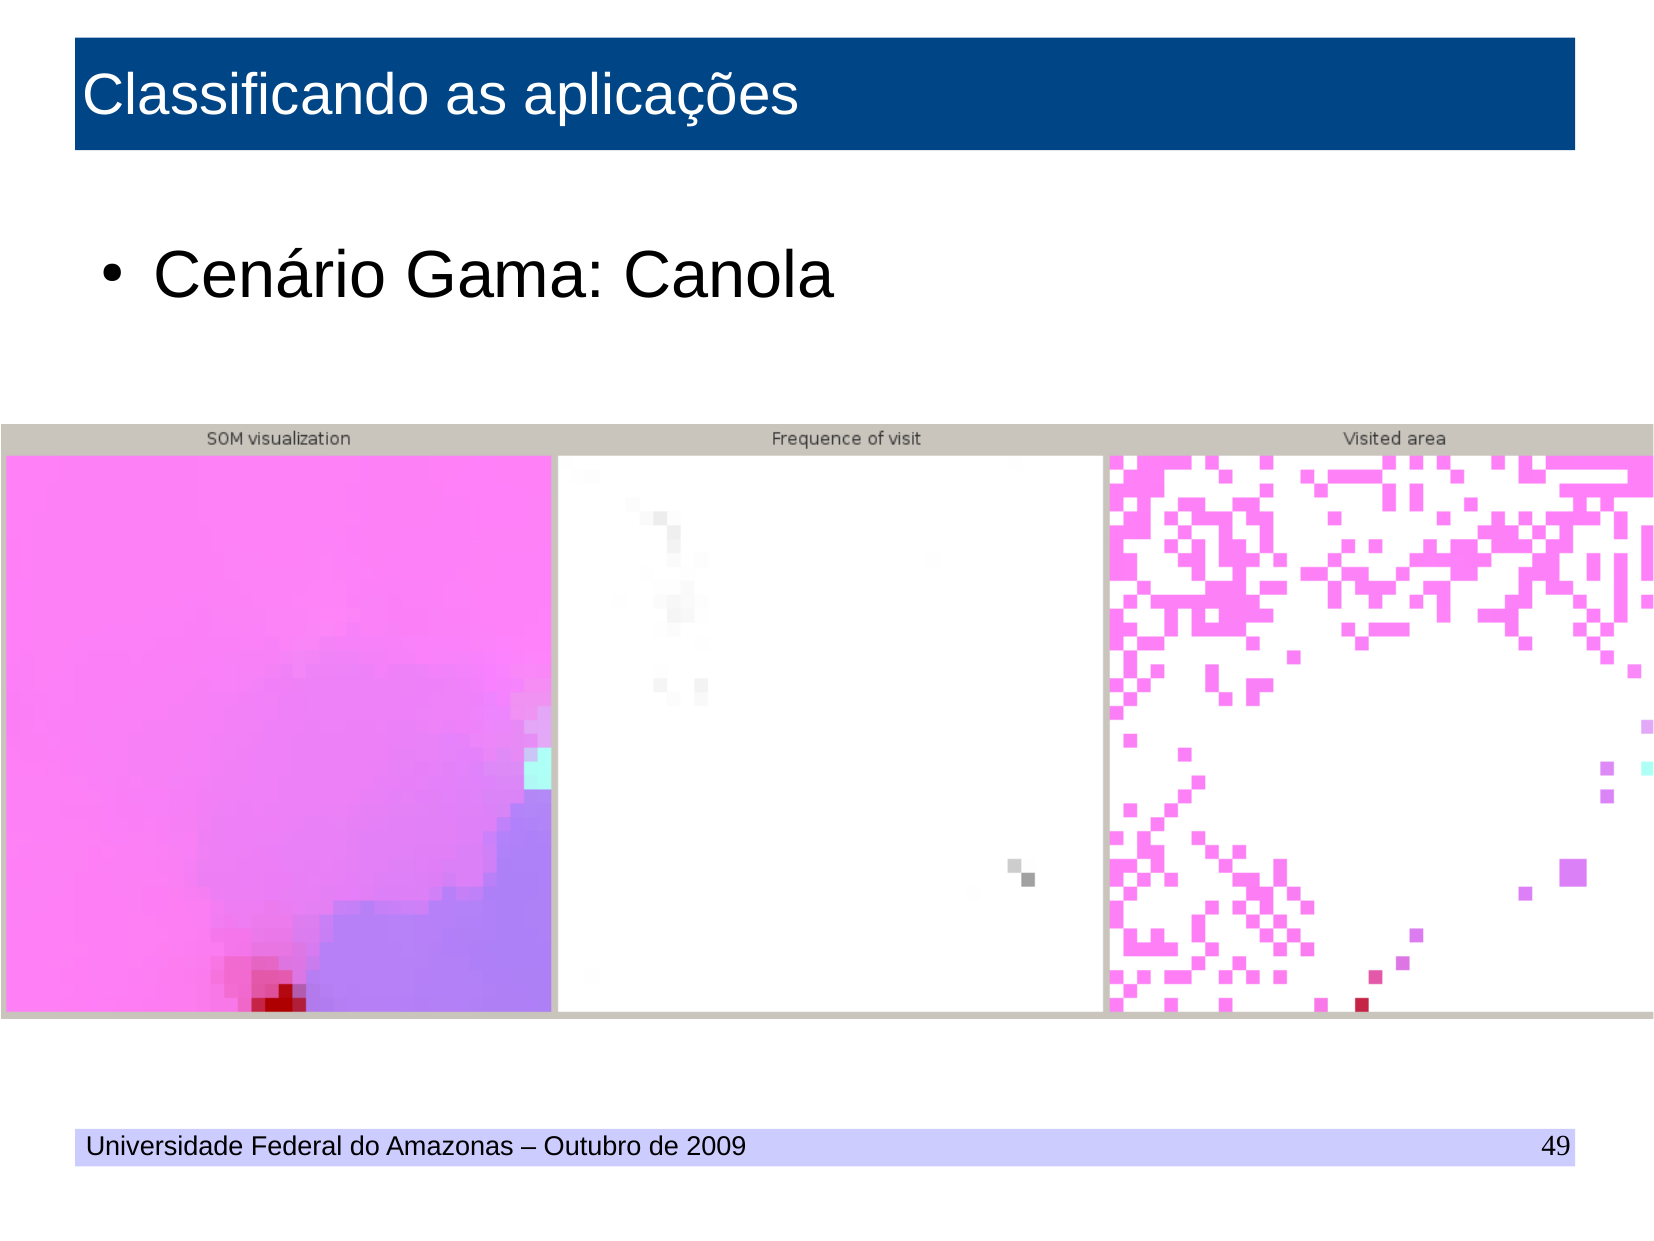

# Classificando as aplicações
Cenário Gama: Canola
49